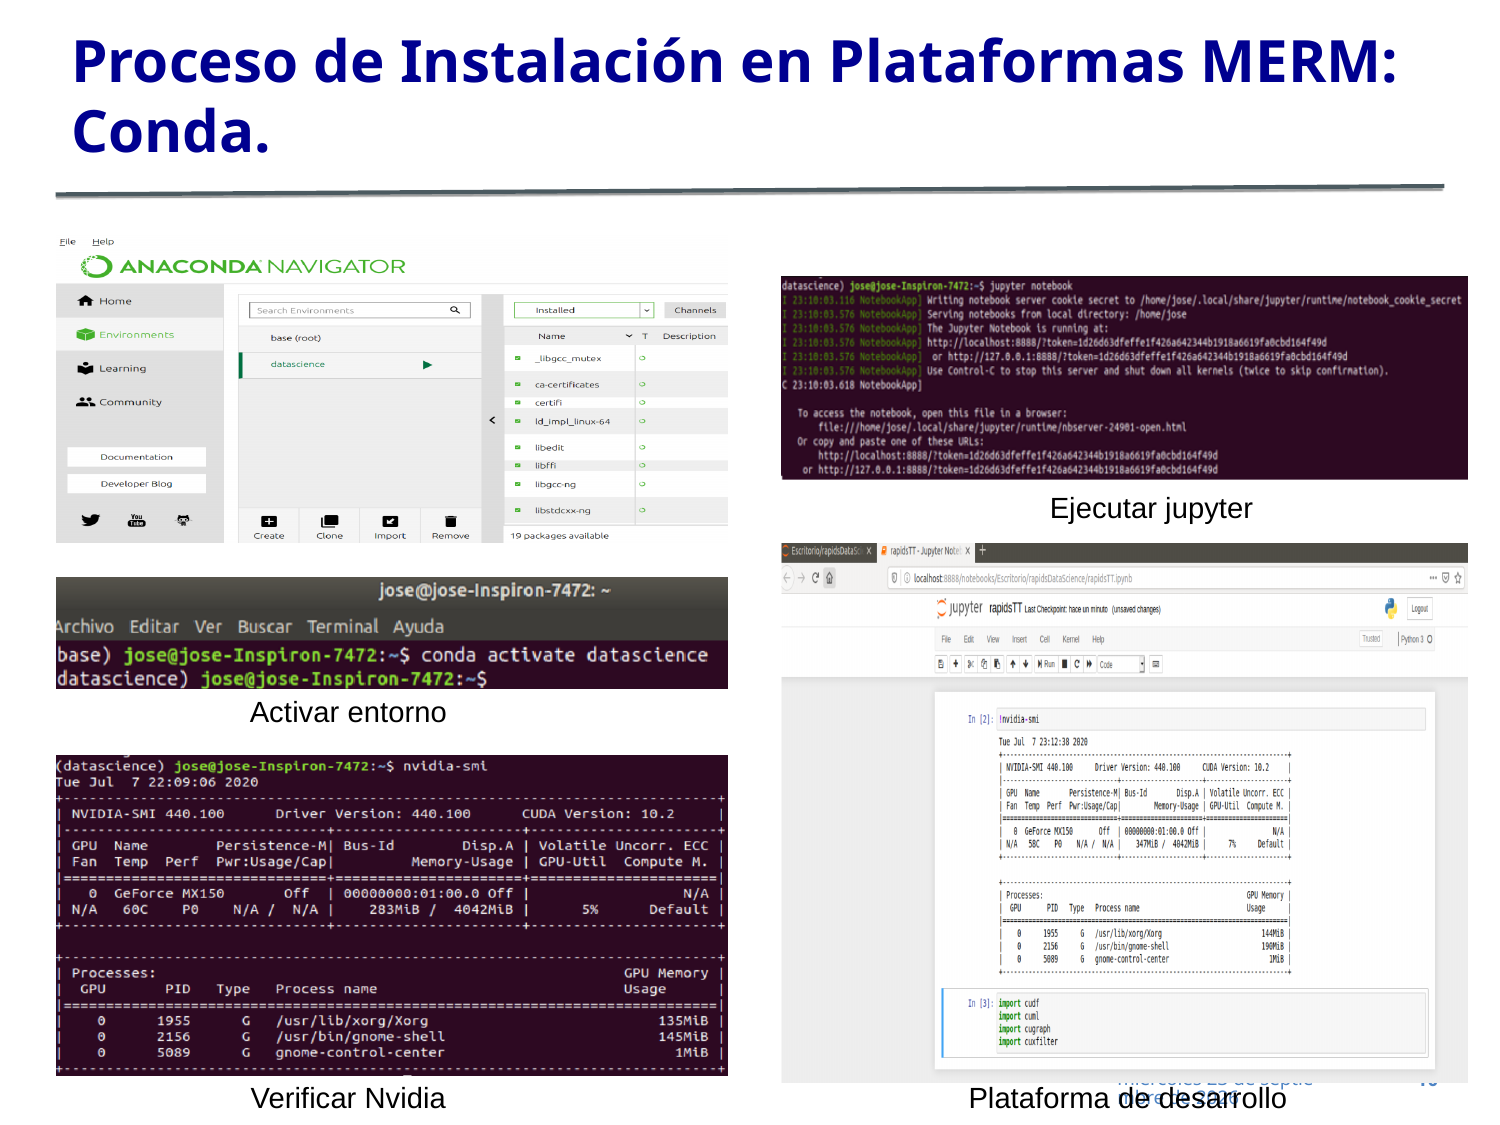

# Proceso de Instalación en Plataformas MERM: Conda.
Ejecutar jupyter
Activar entorno
Plataforma de desarrollo
Verificar Nvidia